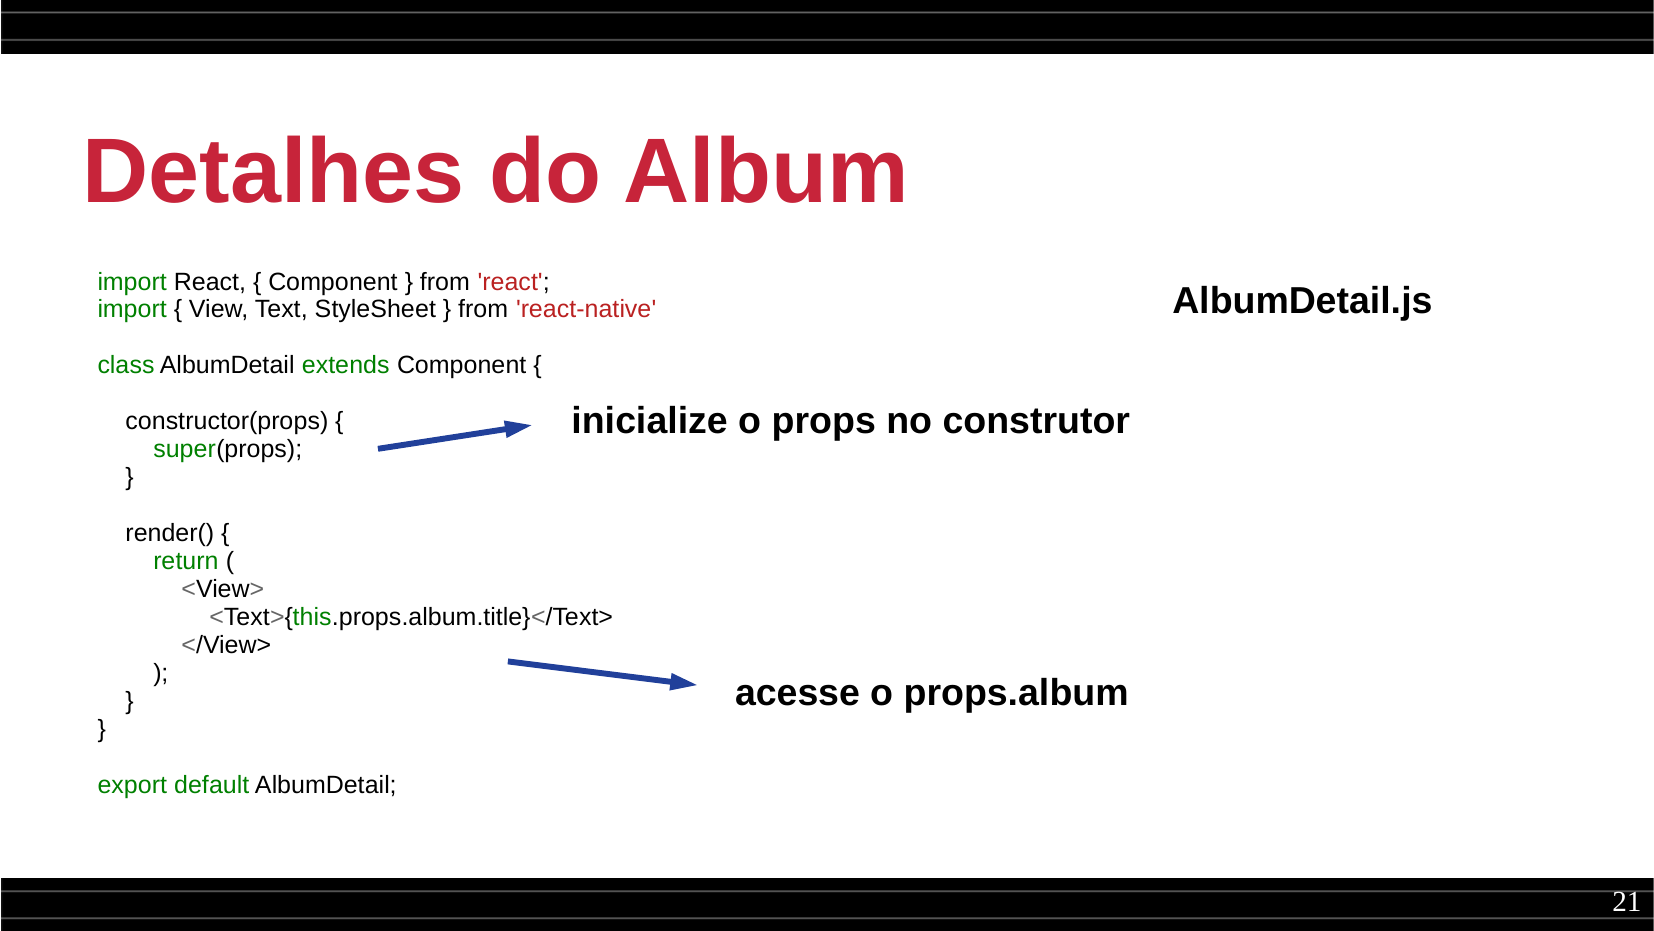

# Detalhes do Album
import React, { Component } from 'react';
import { View, Text, StyleSheet } from 'react-native'
class AlbumDetail extends Component {
 constructor(props) {
 super(props);
 }
 render() {
 return (
 <View>
 <Text>{this.props.album.title}</Text>
 </View>
 );
 }
}
export default AlbumDetail;
AlbumDetail.js
inicialize o props no construtor
acesse o props.album